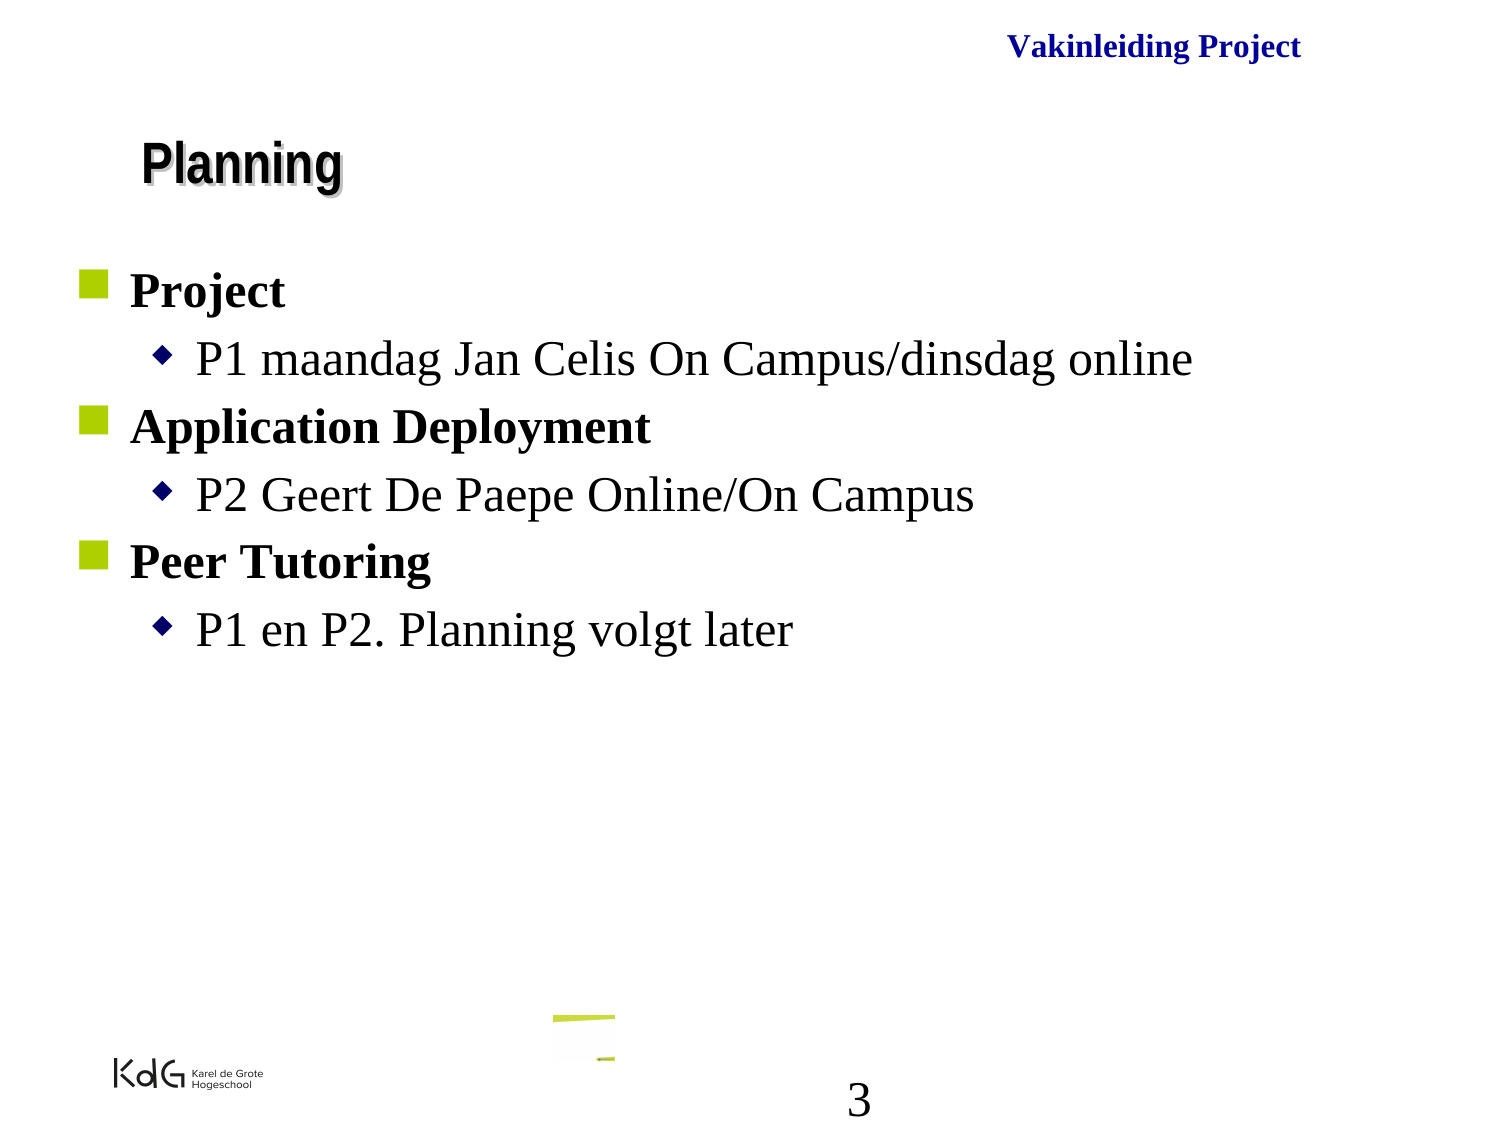

# Planning
Project
P1 maandag Jan Celis On Campus/dinsdag online
Application Deployment
P2 Geert De Paepe Online/On Campus
Peer Tutoring
P1 en P2. Planning volgt later